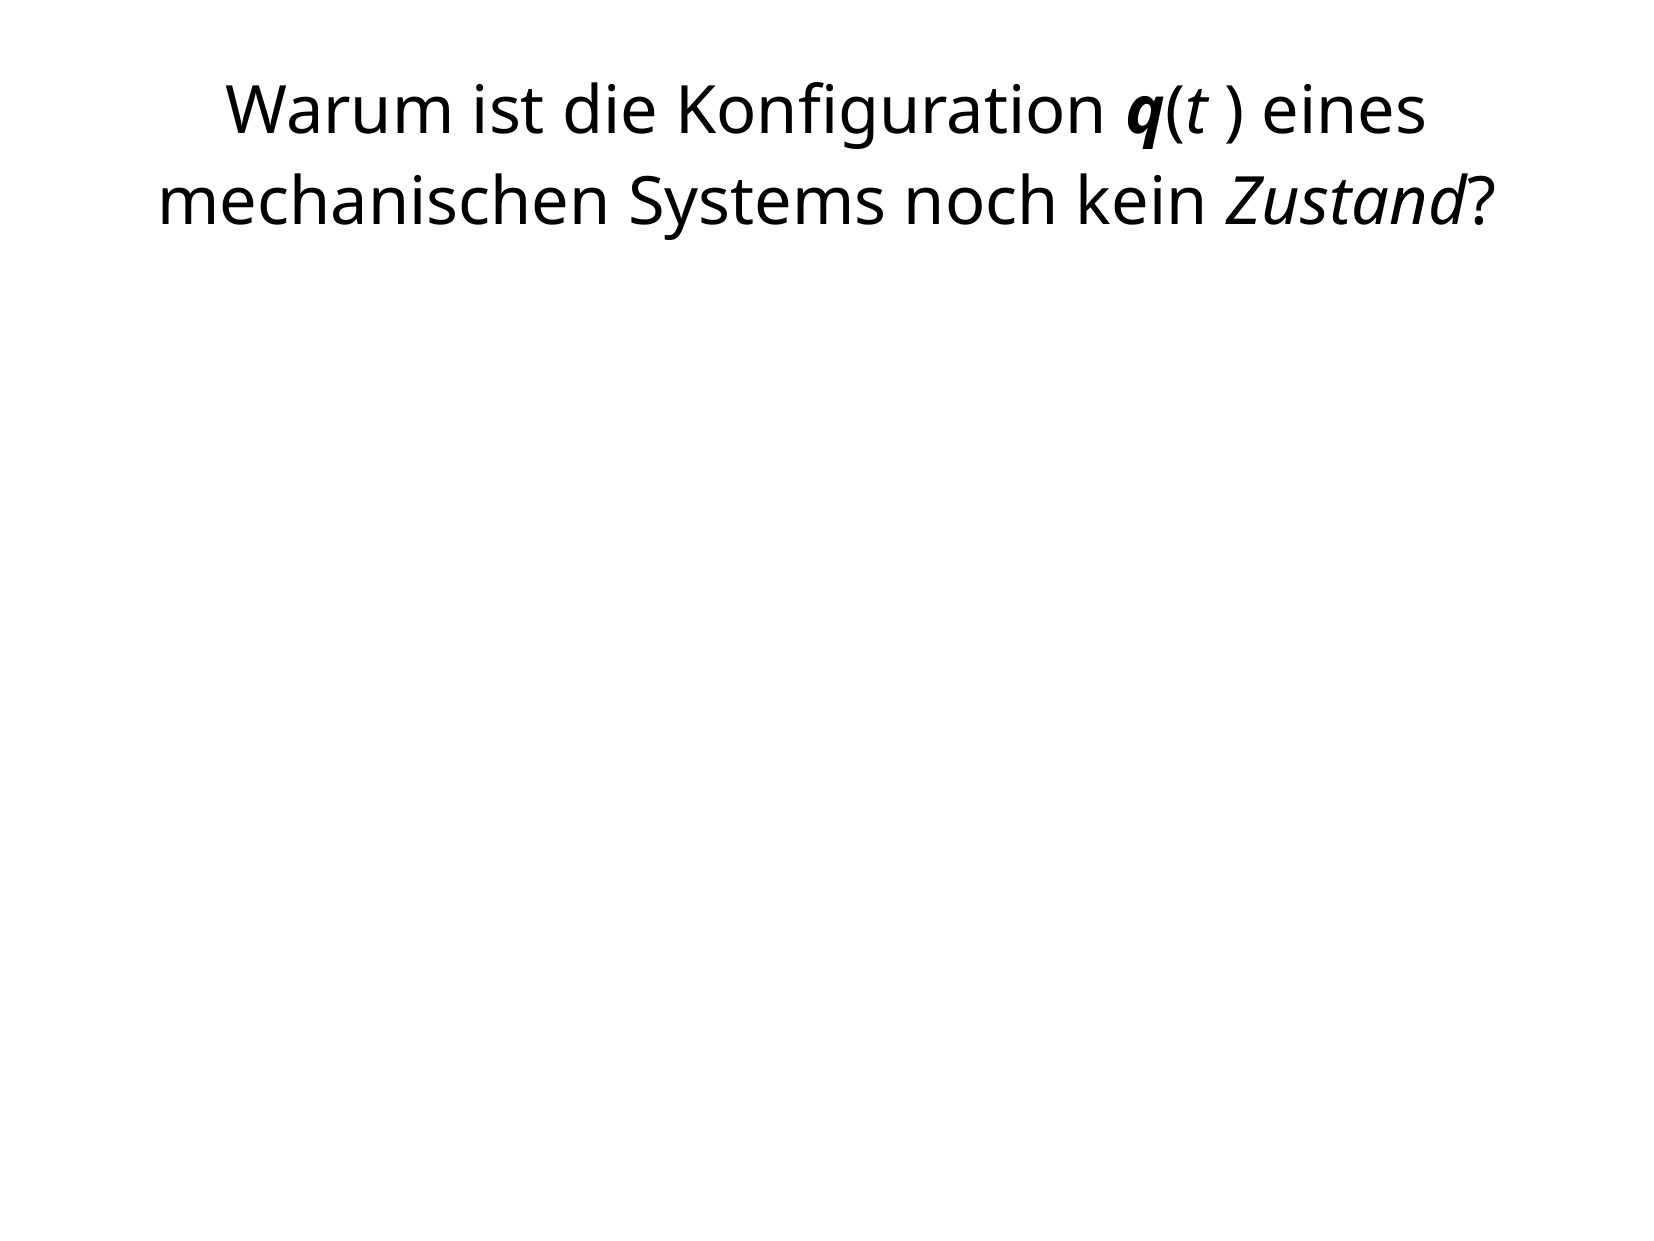

# Warum ist die Konfiguration q(t ) eines mechanischen Systems noch kein Zustand?